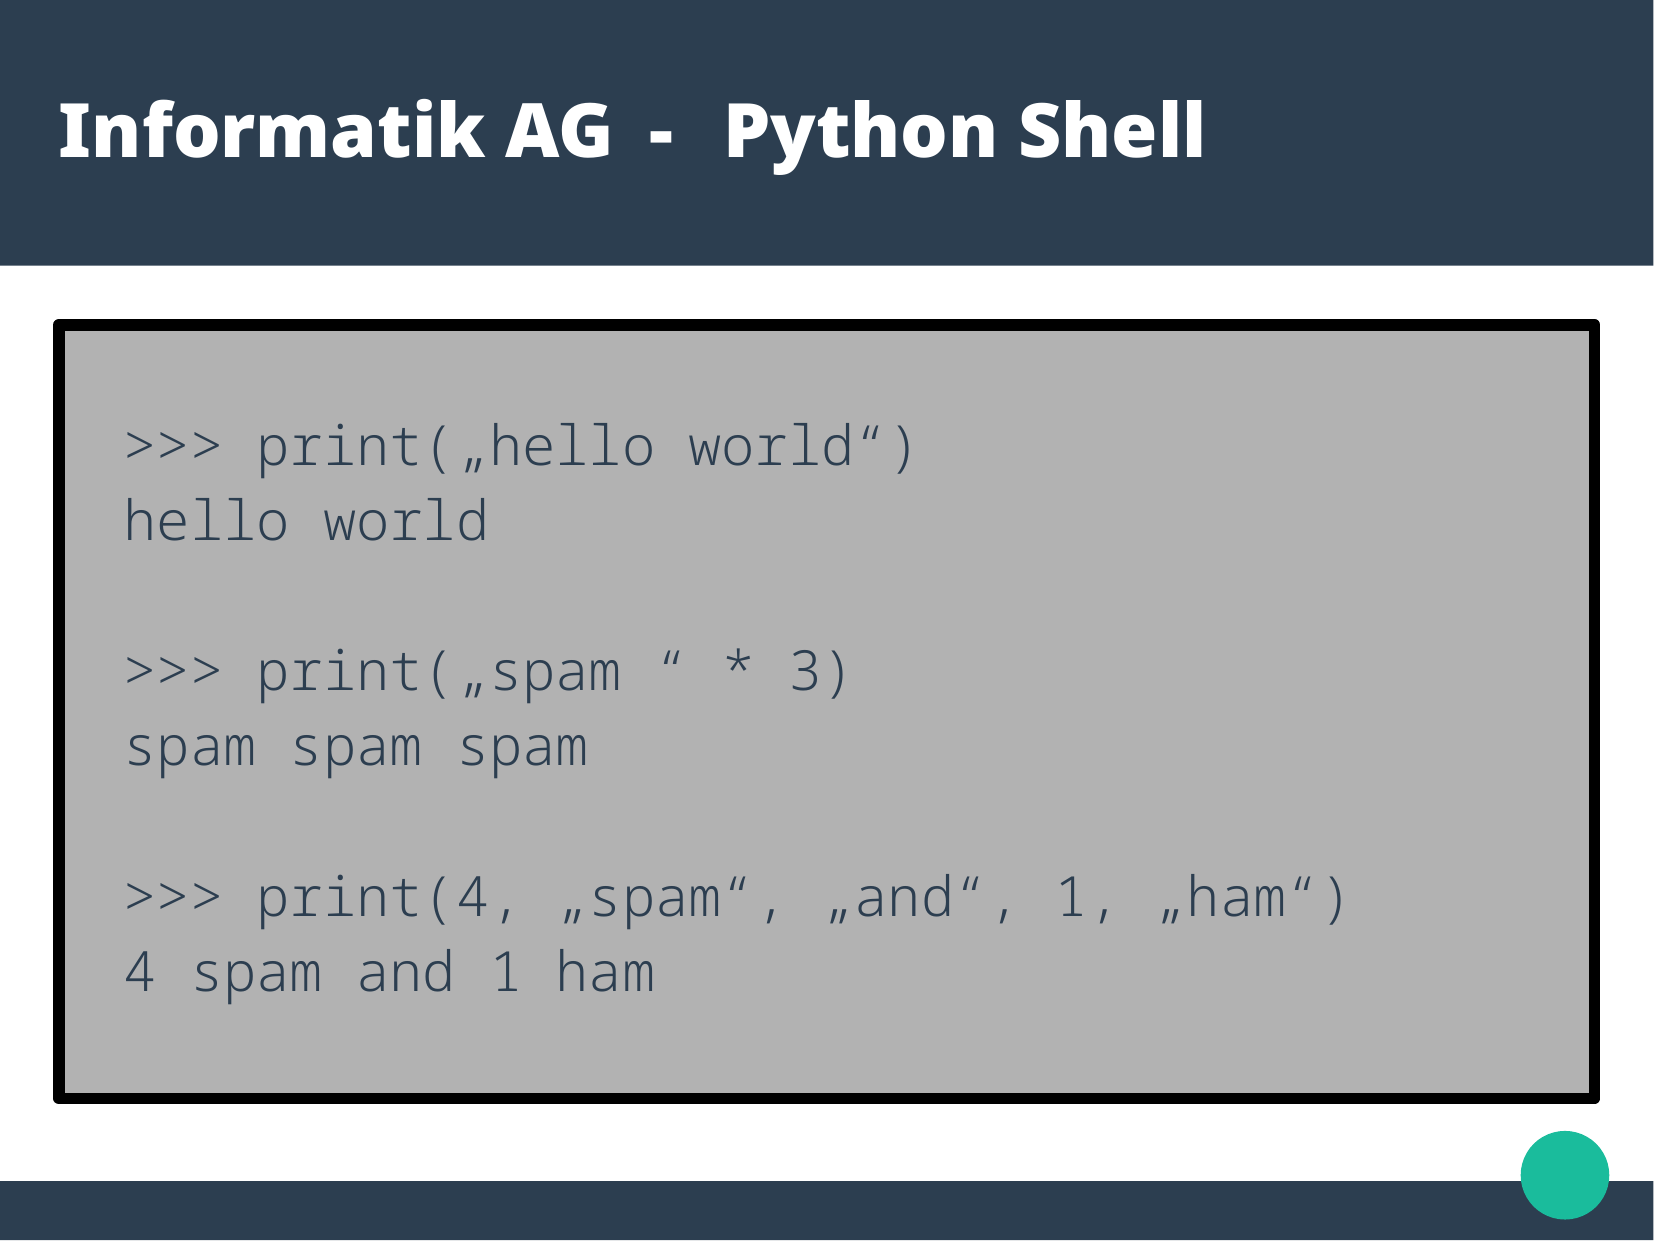

# Informatik AG	-	Python Shell
>>> print(„hello world“)
hello world
>>> print(„spam “ * 3)
spam spam spam
>>> print(4, „spam“, „and“, 1, „ham“)
4 spam and 1 ham